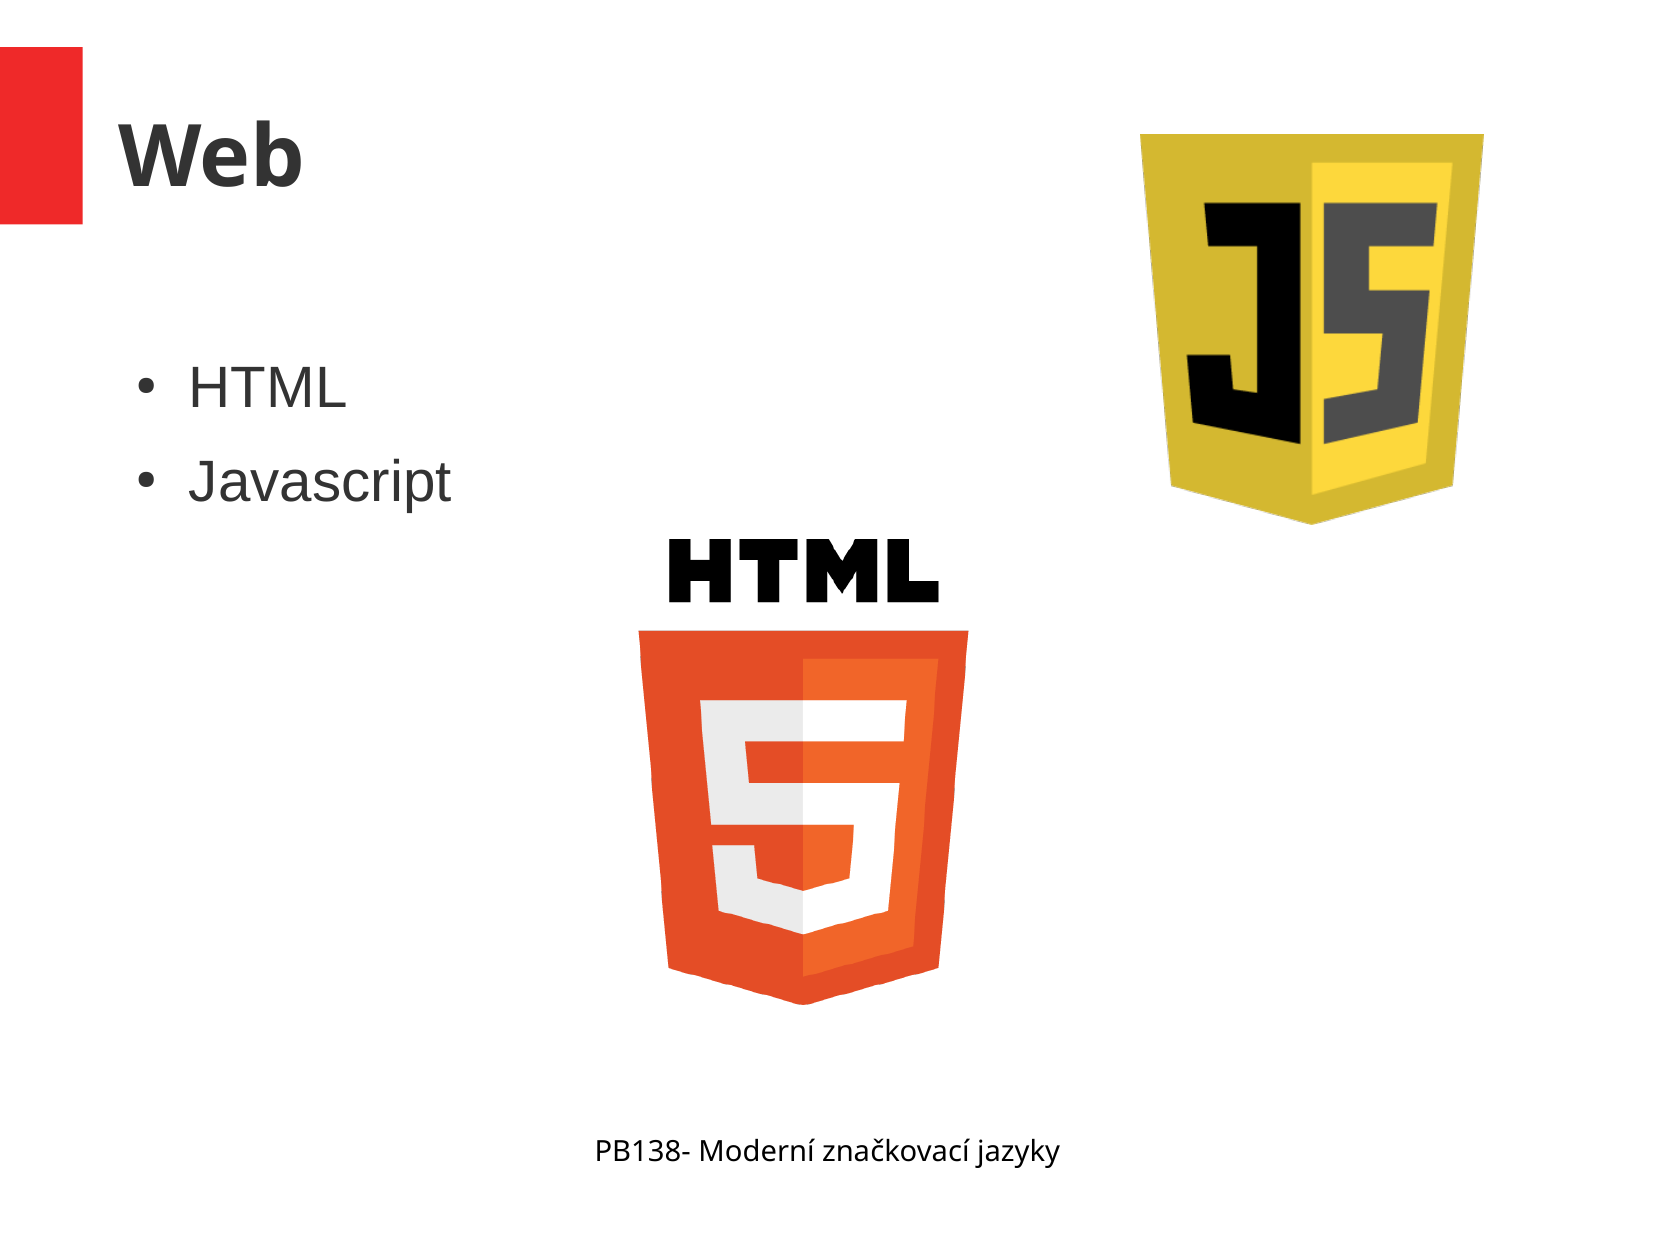

# Web
HTML
Javascript
PB138- Moderní značkovací jazyky